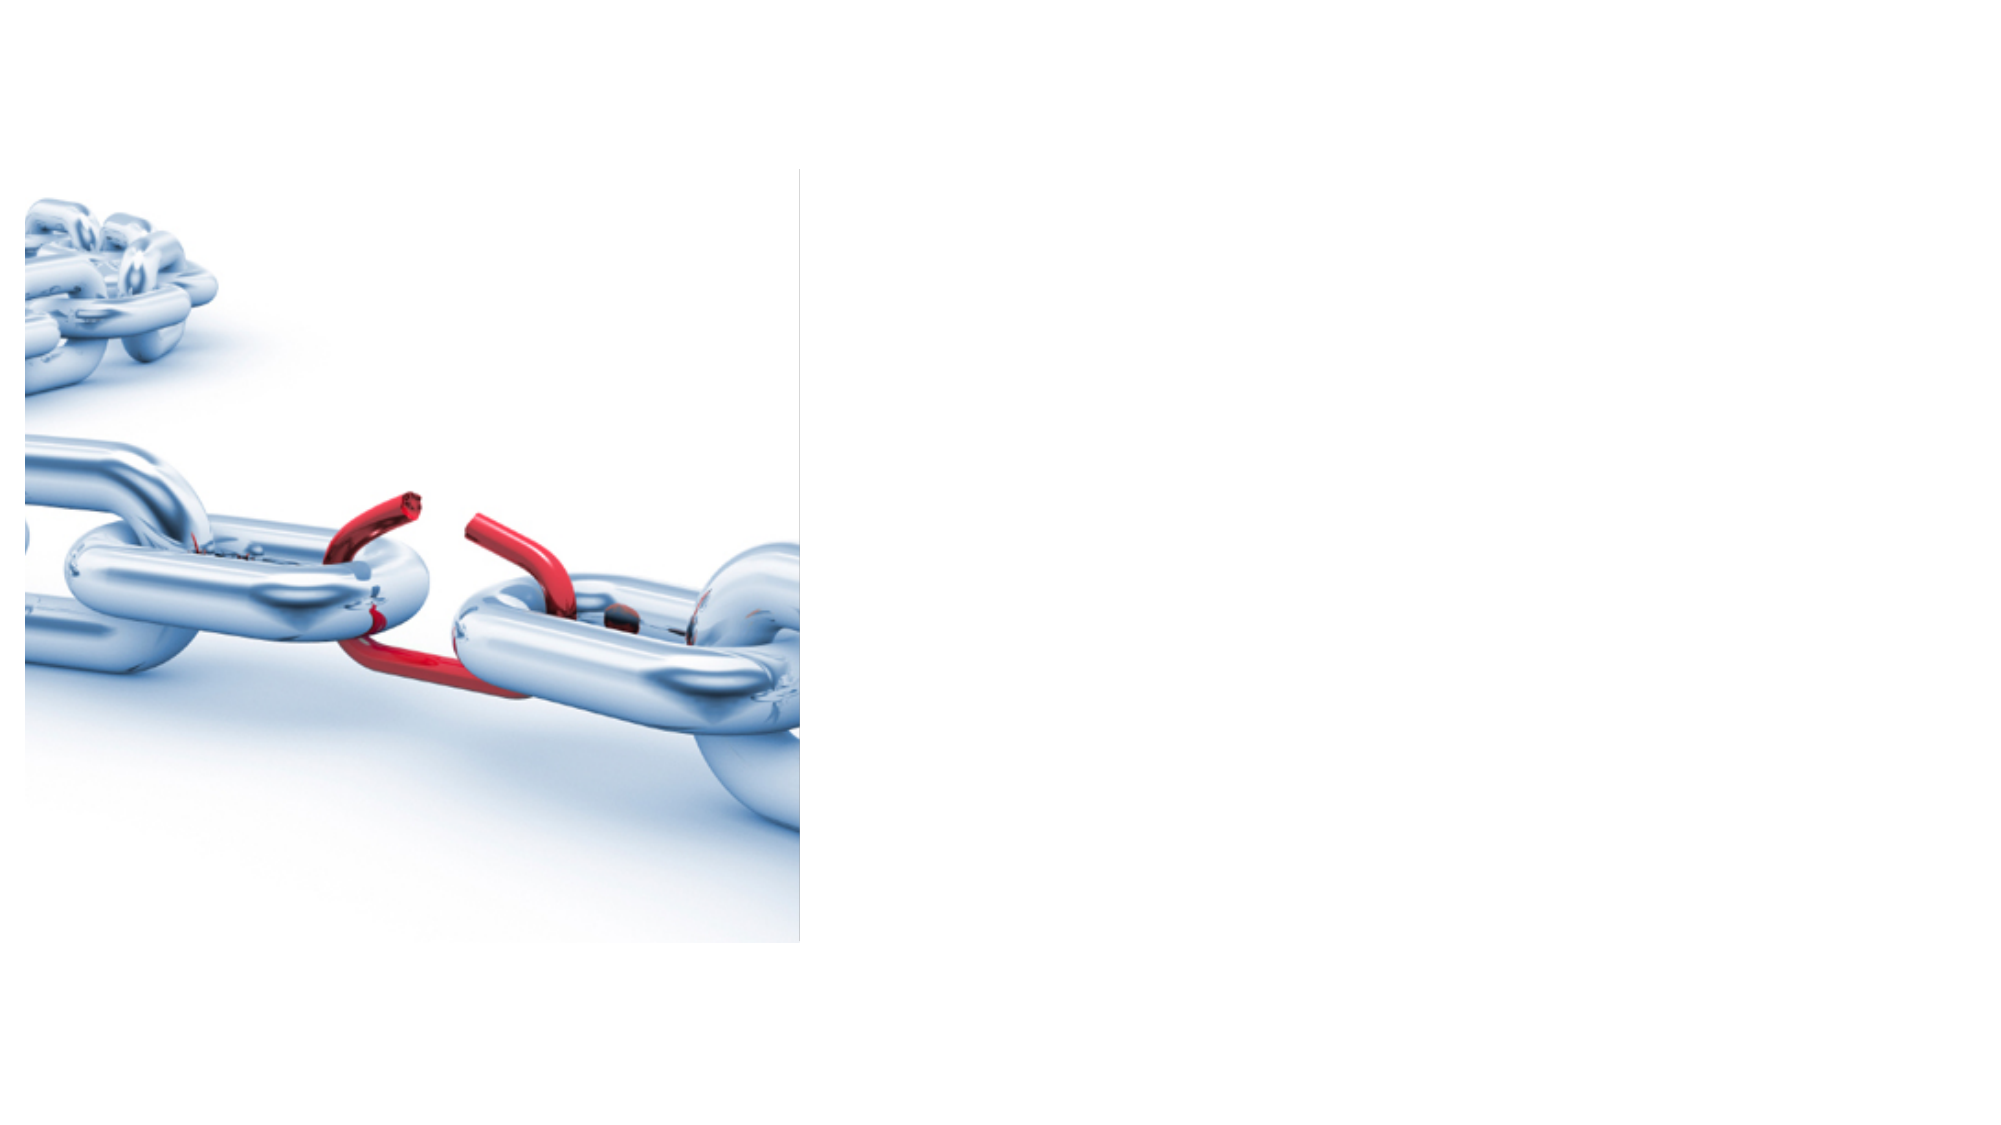

# To combat these kinds of system vulnerabilities
Follow a secure system approach adhering to National Institute of Standards [NIST] benchmark that validate the security baseline system
Configure the vulnerability scanner to know the unknown risks that the system may get subjected to on the daily basis
Implementation of security within the system development life cycle is recommended